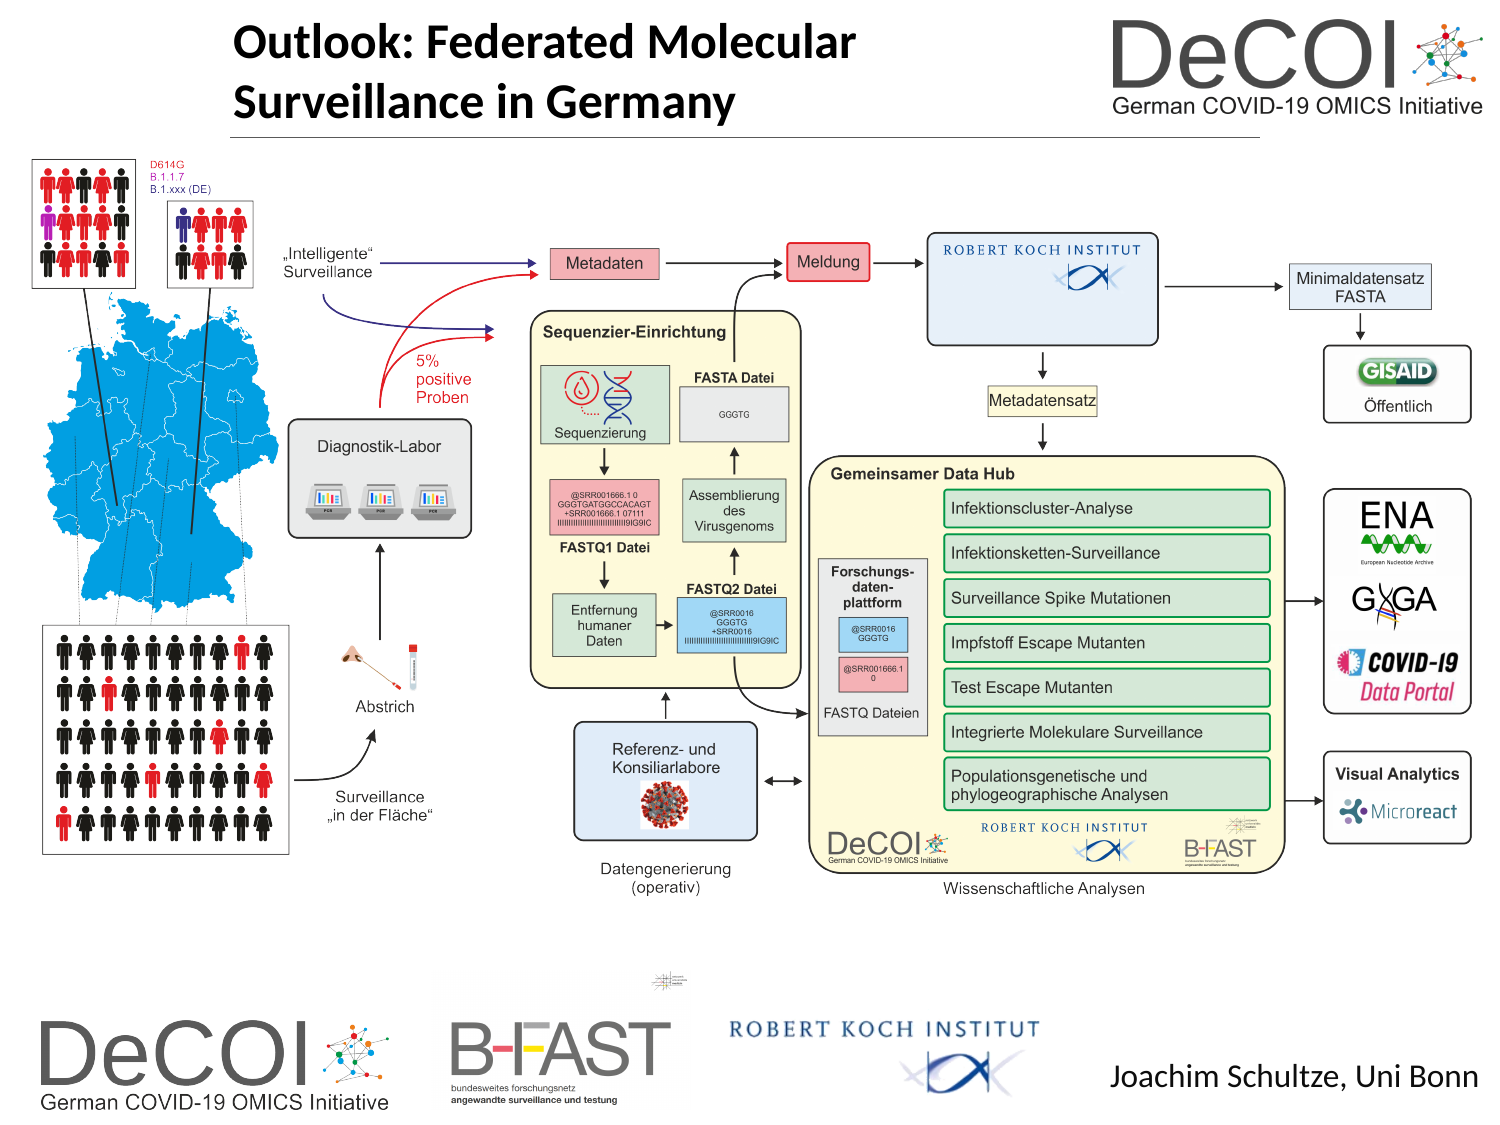

Outlook: Federated Molecular Surveillance in Germany
Joachim Schultze, Uni Bonn